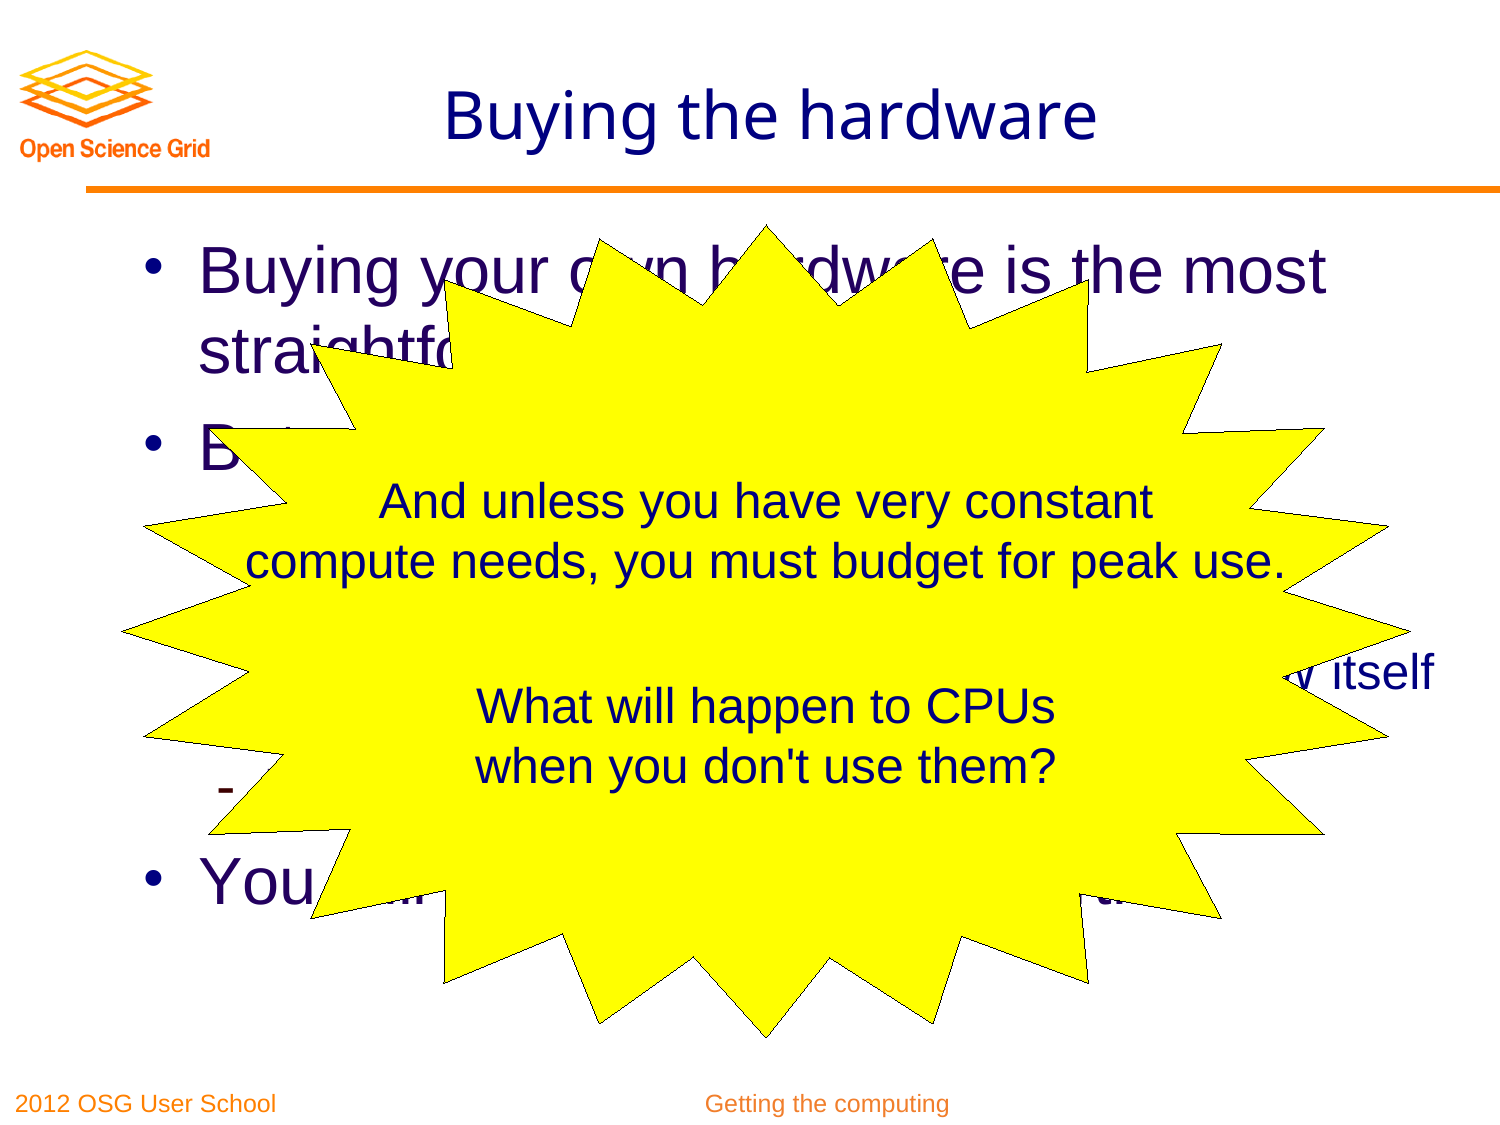

# Buying the hardware
Buying your own hardware is the most straightforward approach
But you have to budget for
Floor space
Electricity
Cooling
Personnel costs
You will need significant expertise
And unless you have very constant
compute needs, you must budget for peak use.
What will happen to CPUs
when you don't use them?
Often more than the HW itself